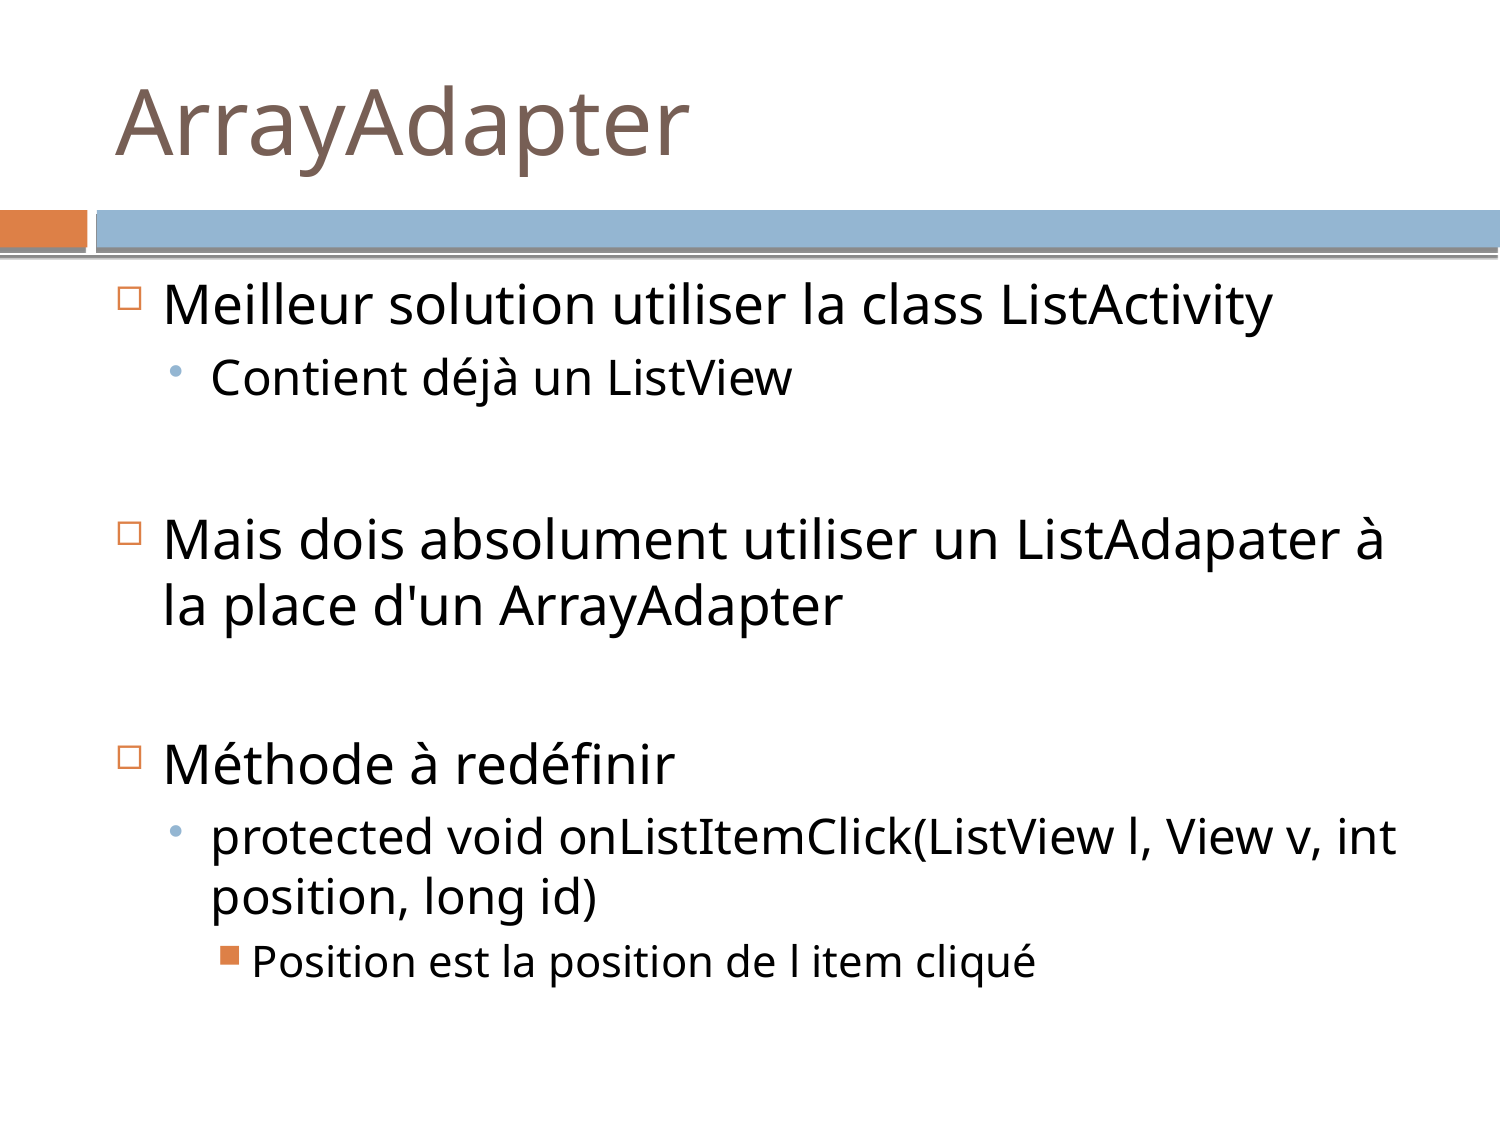

# ArrayAdapter
Meilleur solution utiliser la class ListActivity
Contient déjà un ListView
Mais dois absolument utiliser un ListAdapater à la place d'un ArrayAdapter
Méthode à redéfinir
protected void onListItemClick(ListView l, View v, int position, long id)
Position est la position de l item cliqué